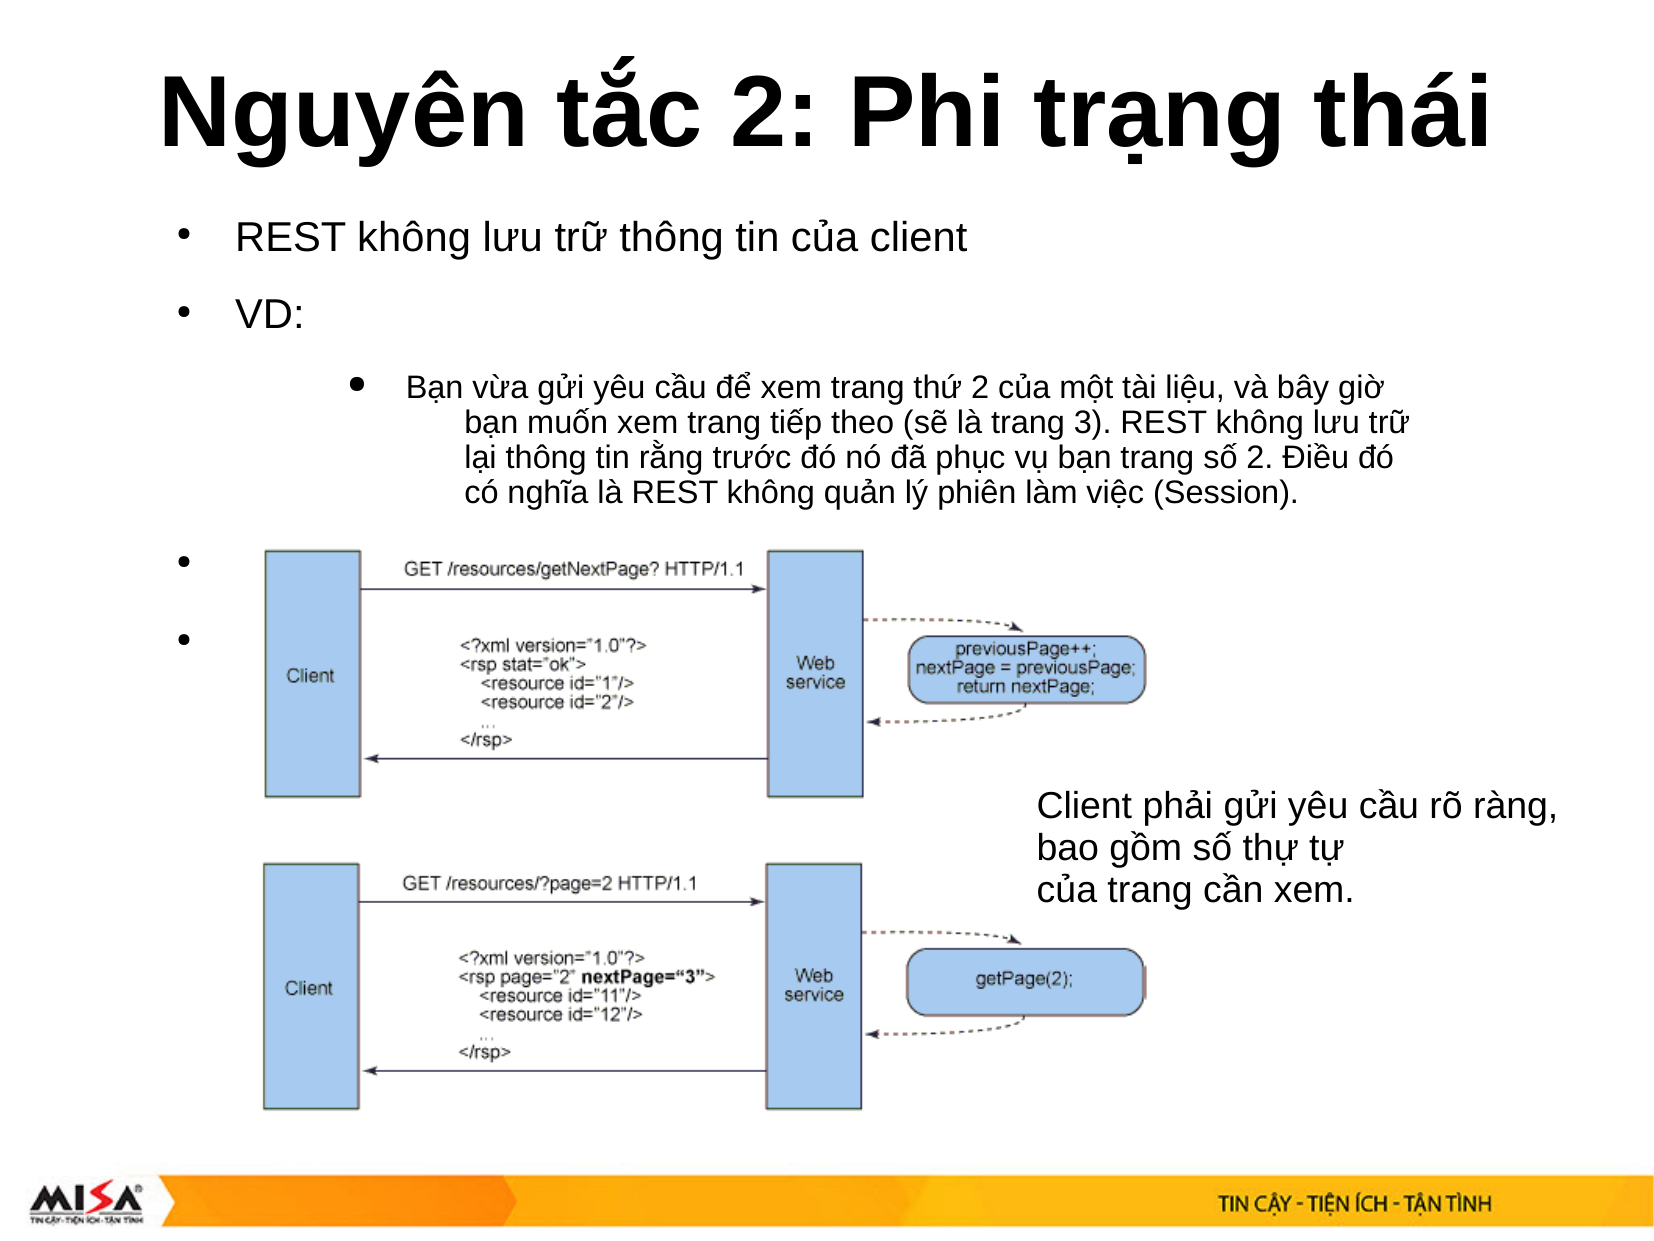

# Nguyên tắc 2: Phi trạng thái
REST không lưu trữ thông tin của client
VD:
Bạn vừa gửi yêu cầu để xem trang thứ 2 của một tài liệu, và bây giờ bạn muốn xem trang tiếp theo (sẽ là trang 3). REST không lưu trữ lại thông tin rằng trước đó nó đã phục vụ bạn trang số 2. Điều đó có nghĩa là REST không quản lý phiên làm việc (Session).
Client phải gửi yêu cầu rõ ràng,
bao gồm số thự tự
của trang cần xem.